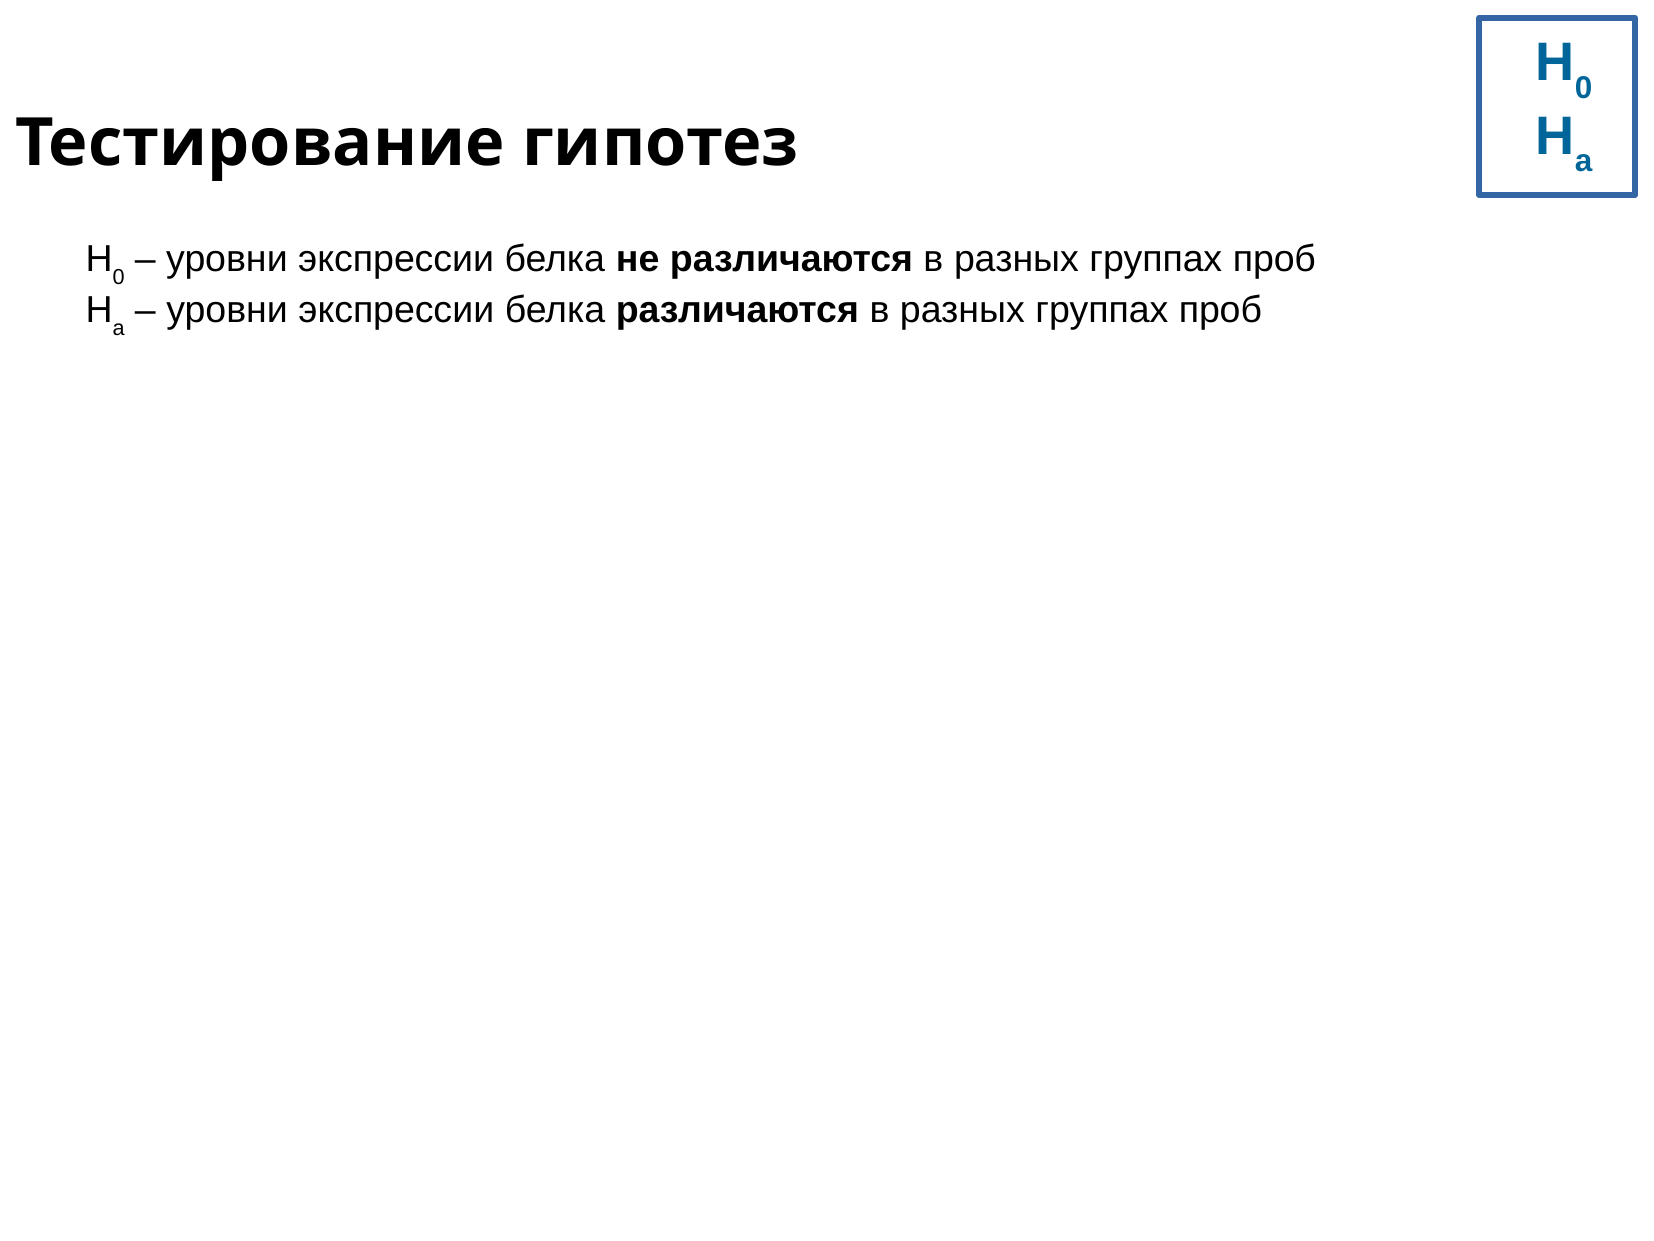

H0
Ha
# Тестирование гипотез
H0 – уровни экспрессии белка не различаются в разных группах проб
Ha – уровни экспрессии белка различаются в разных группах проб